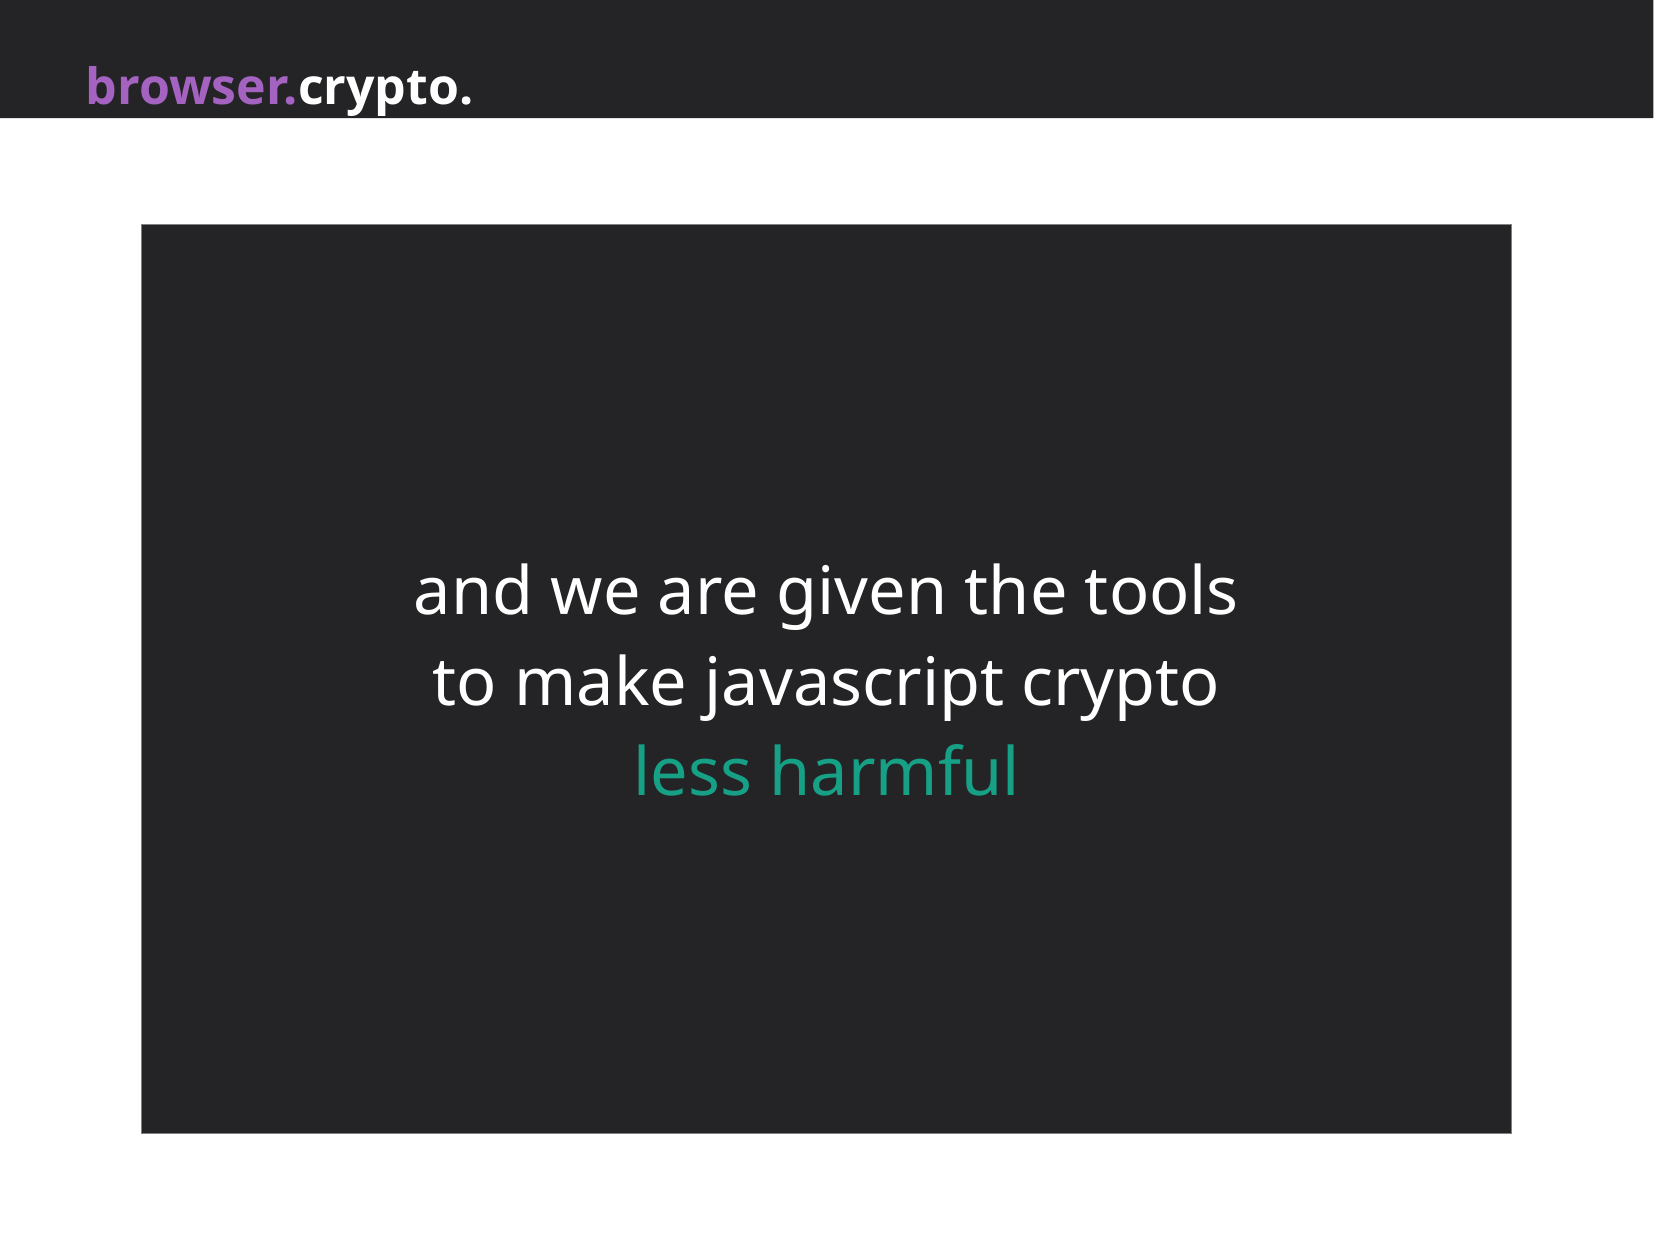

browser.crypto.
and we are given the tools
to make javascript crypto
less harmful